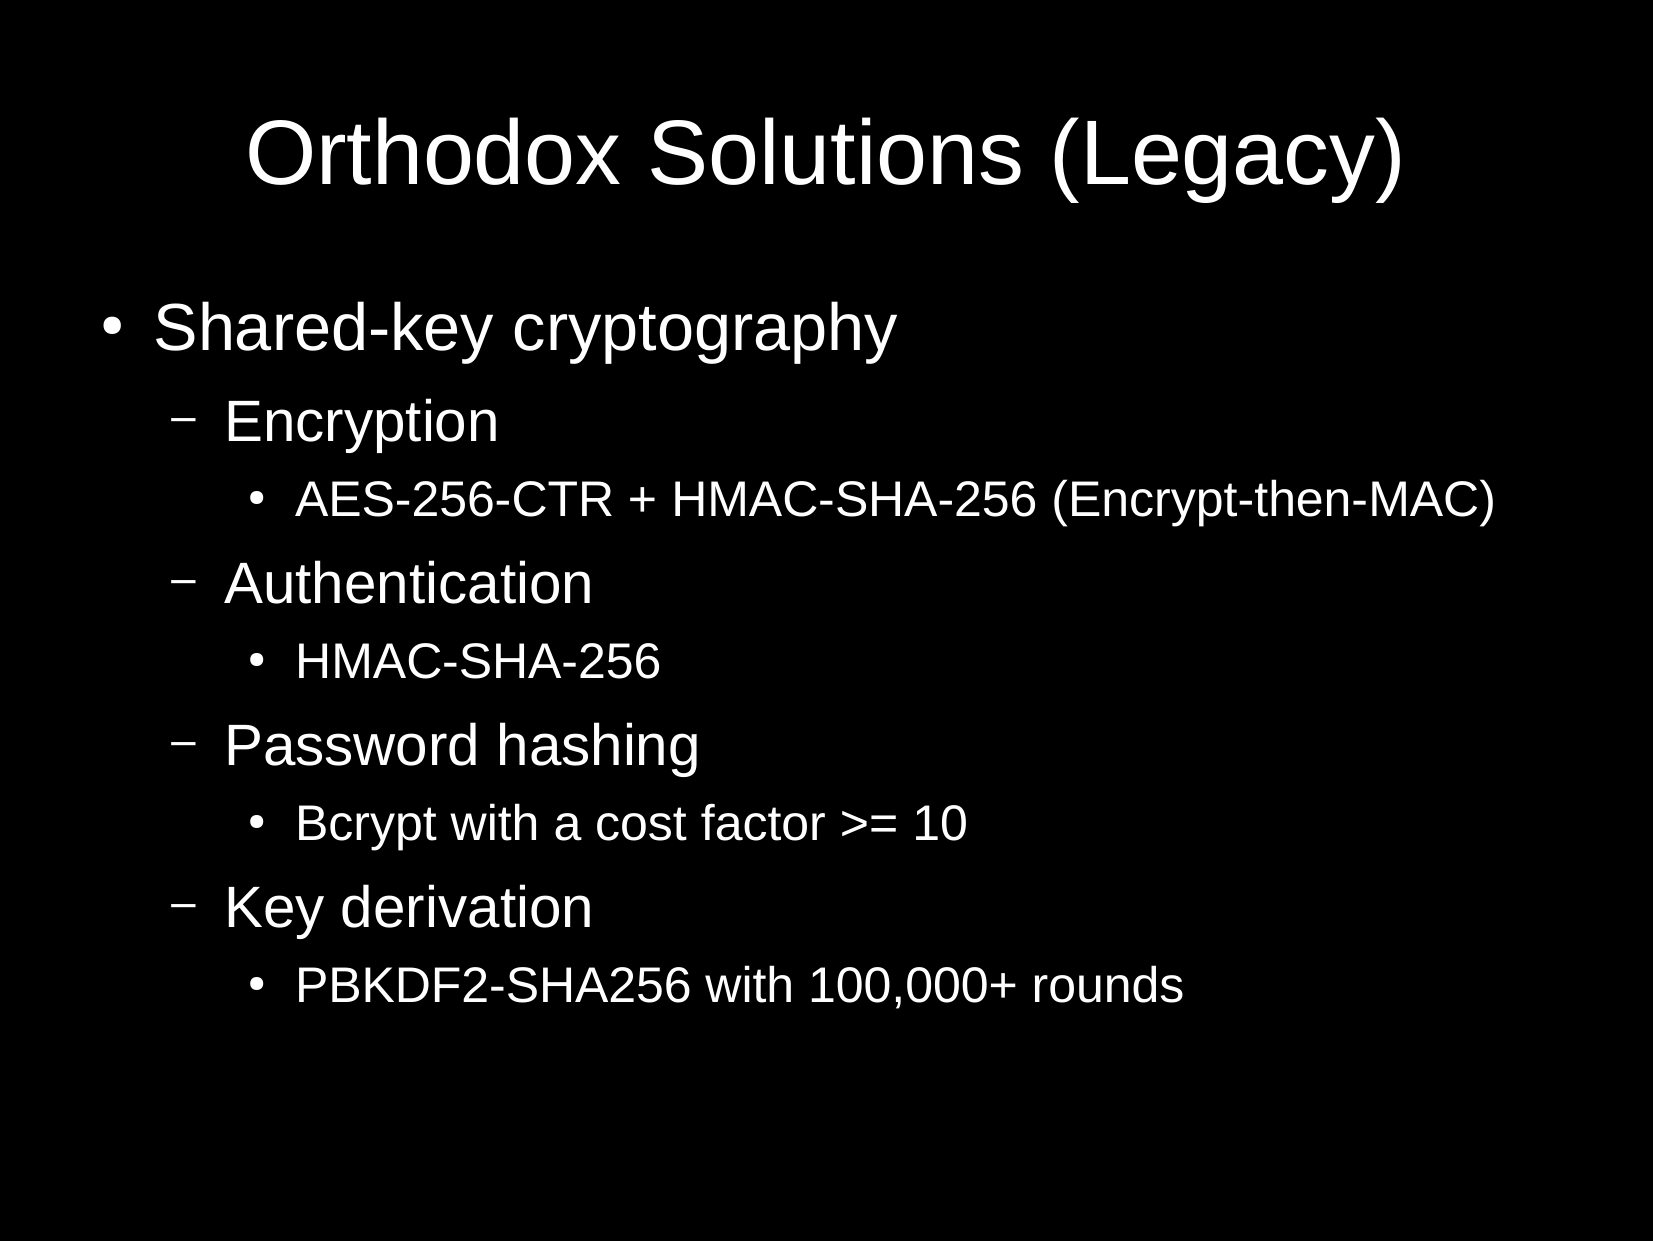

# Orthodox Solutions (Legacy)
Shared-key cryptography
Encryption
AES-256-CTR + HMAC-SHA-256 (Encrypt-then-MAC)
Authentication
HMAC-SHA-256
Password hashing
Bcrypt with a cost factor >= 10
Key derivation
PBKDF2-SHA256 with 100,000+ rounds